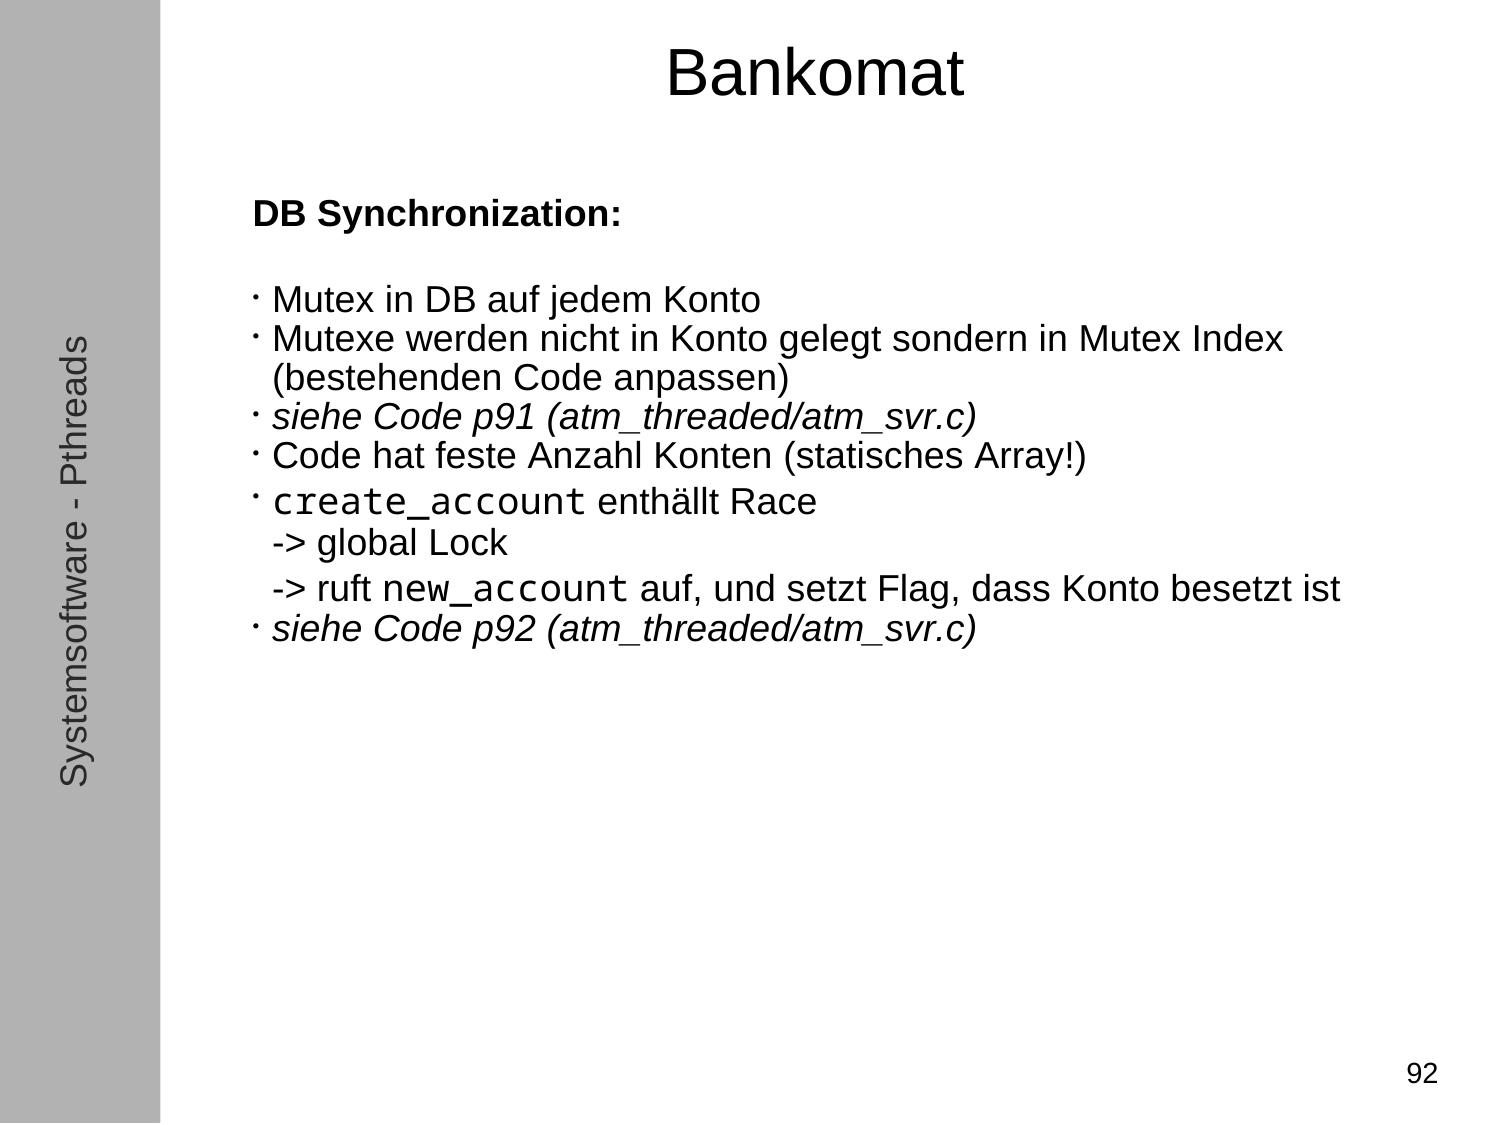

Bankomat
DB Synchronization:
Mutex in DB auf jedem Konto
Mutexe werden nicht in Konto gelegt sondern in Mutex Index (bestehenden Code anpassen)
siehe Code p91 (atm_threaded/atm_svr.c)
Code hat feste Anzahl Konten (statisches Array!)
create_account enthällt Race
-> global Lock
-> ruft new_account auf, und setzt Flag, dass Konto besetzt ist
siehe Code p92 (atm_threaded/atm_svr.c)
Systemsoftware - Pthreads